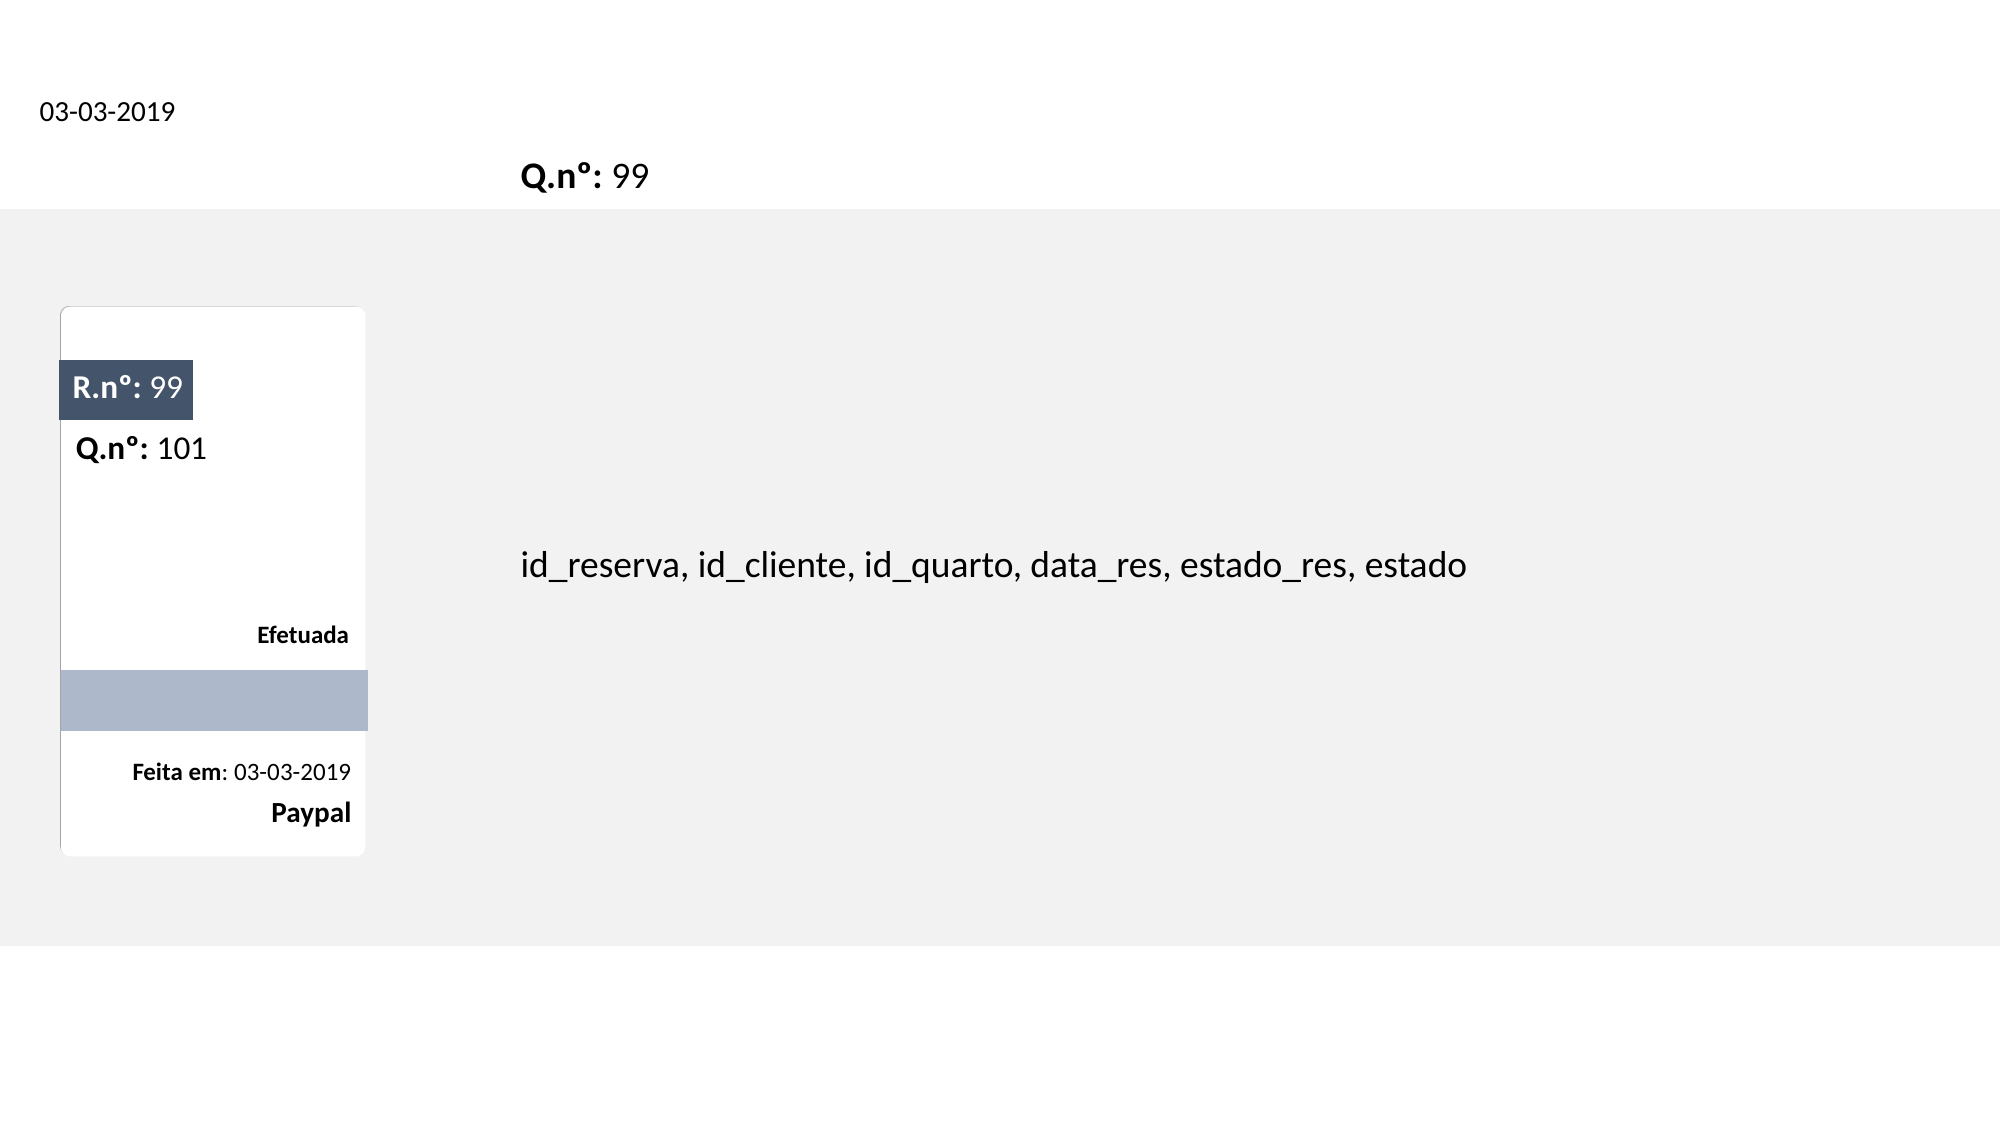

03-03-2019
Q.nº: 99
R.nº: 99
Q.nº: 101
id_reserva, id_cliente, id_quarto, data_res, estado_res, estado
Efetuada
Feita em: 03-03-2019
Paypal